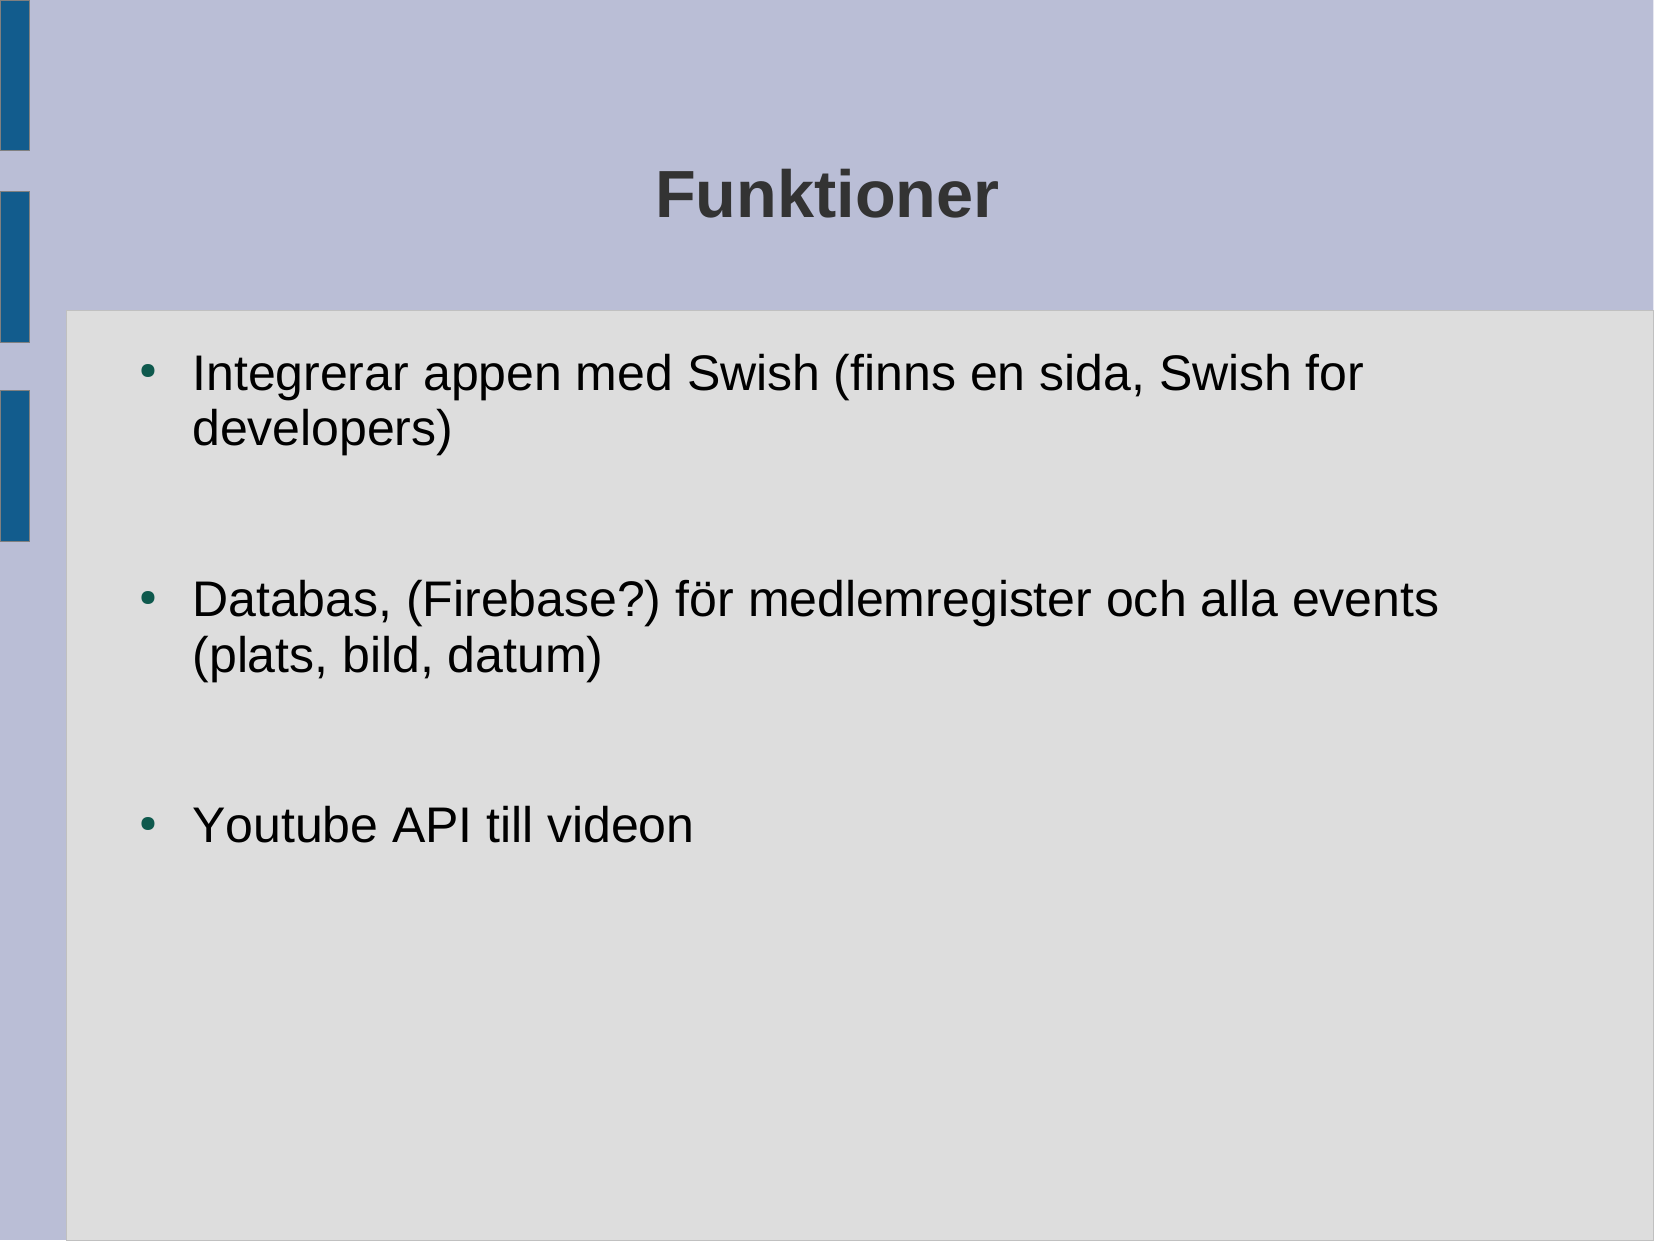

# Funktioner
Integrerar appen med Swish (finns en sida, Swish for developers)
Databas, (Firebase?) för medlemregister och alla events (plats, bild, datum)
Youtube API till videon